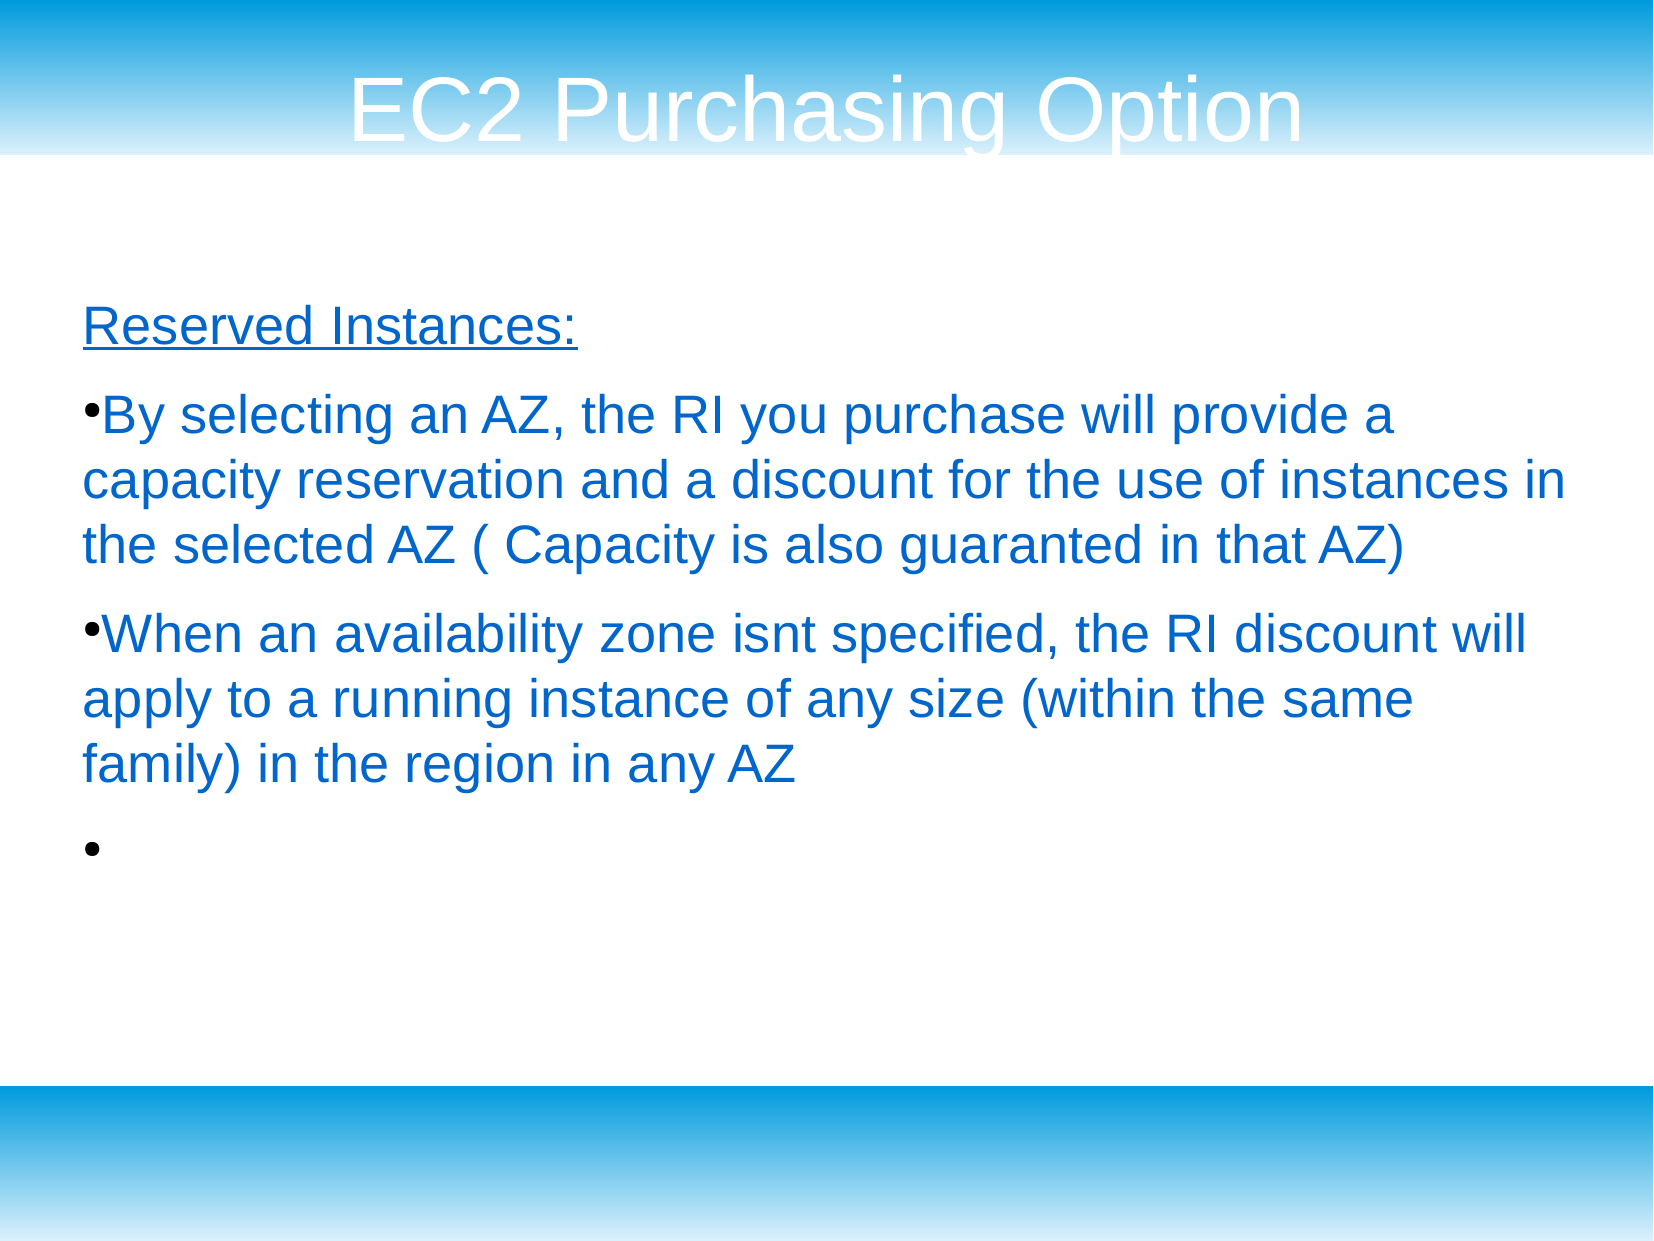

# EC2 Purchasing Option
Reserved Instances:
By selecting an AZ, the RI you purchase will provide a capacity reservation and a discount for the use of instances in the selected AZ ( Capacity is also guaranted in that AZ)
When an availability zone isnt specified, the RI discount will apply to a running instance of any size (within the same family) in the region in any AZ